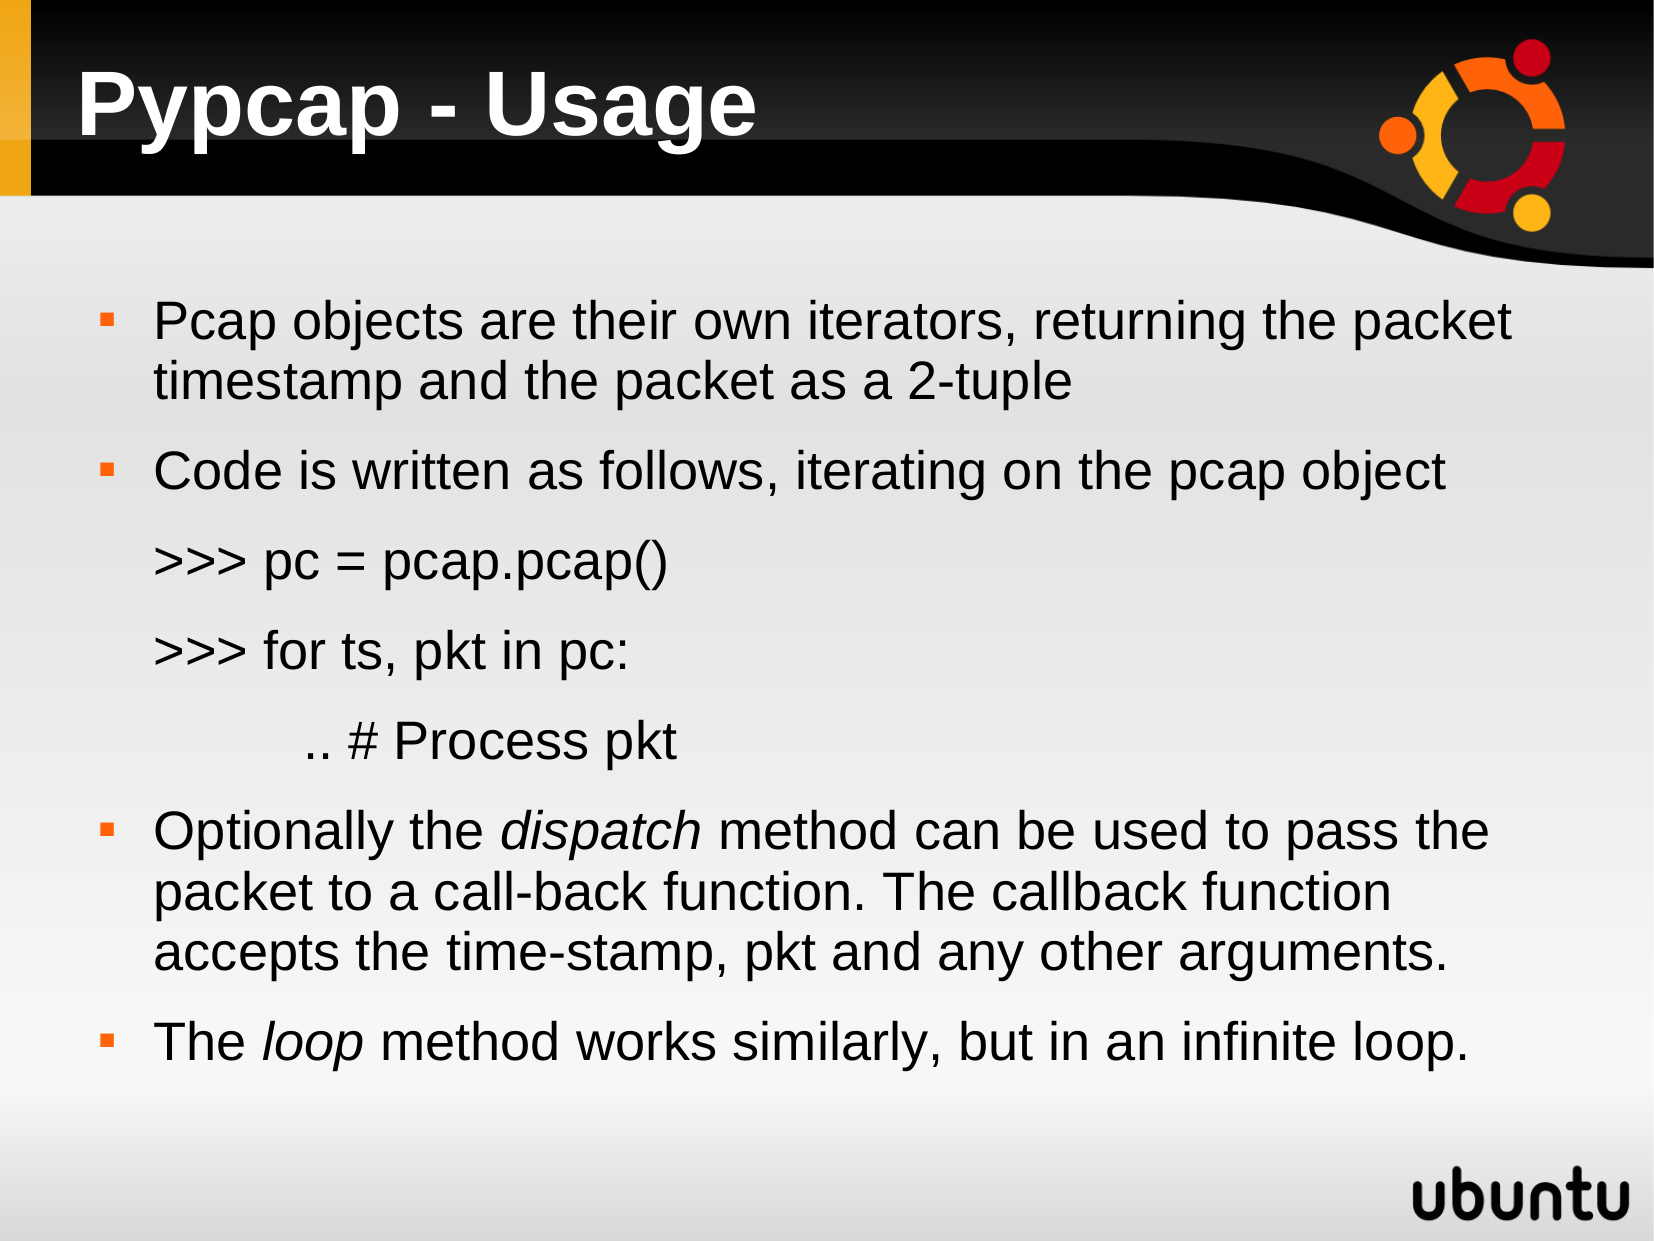

# Pypcap - Usage
Pcap objects are their own iterators, returning the packet timestamp and the packet as a 2-tuple
Code is written as follows, iterating on the pcap object
>>> pc = pcap.pcap()
>>> for ts, pkt in pc:
 .. # Process pkt
Optionally the dispatch method can be used to pass the packet to a call-back function. The callback function accepts the time-stamp, pkt and any other arguments.
The loop method works similarly, but in an infinite loop.